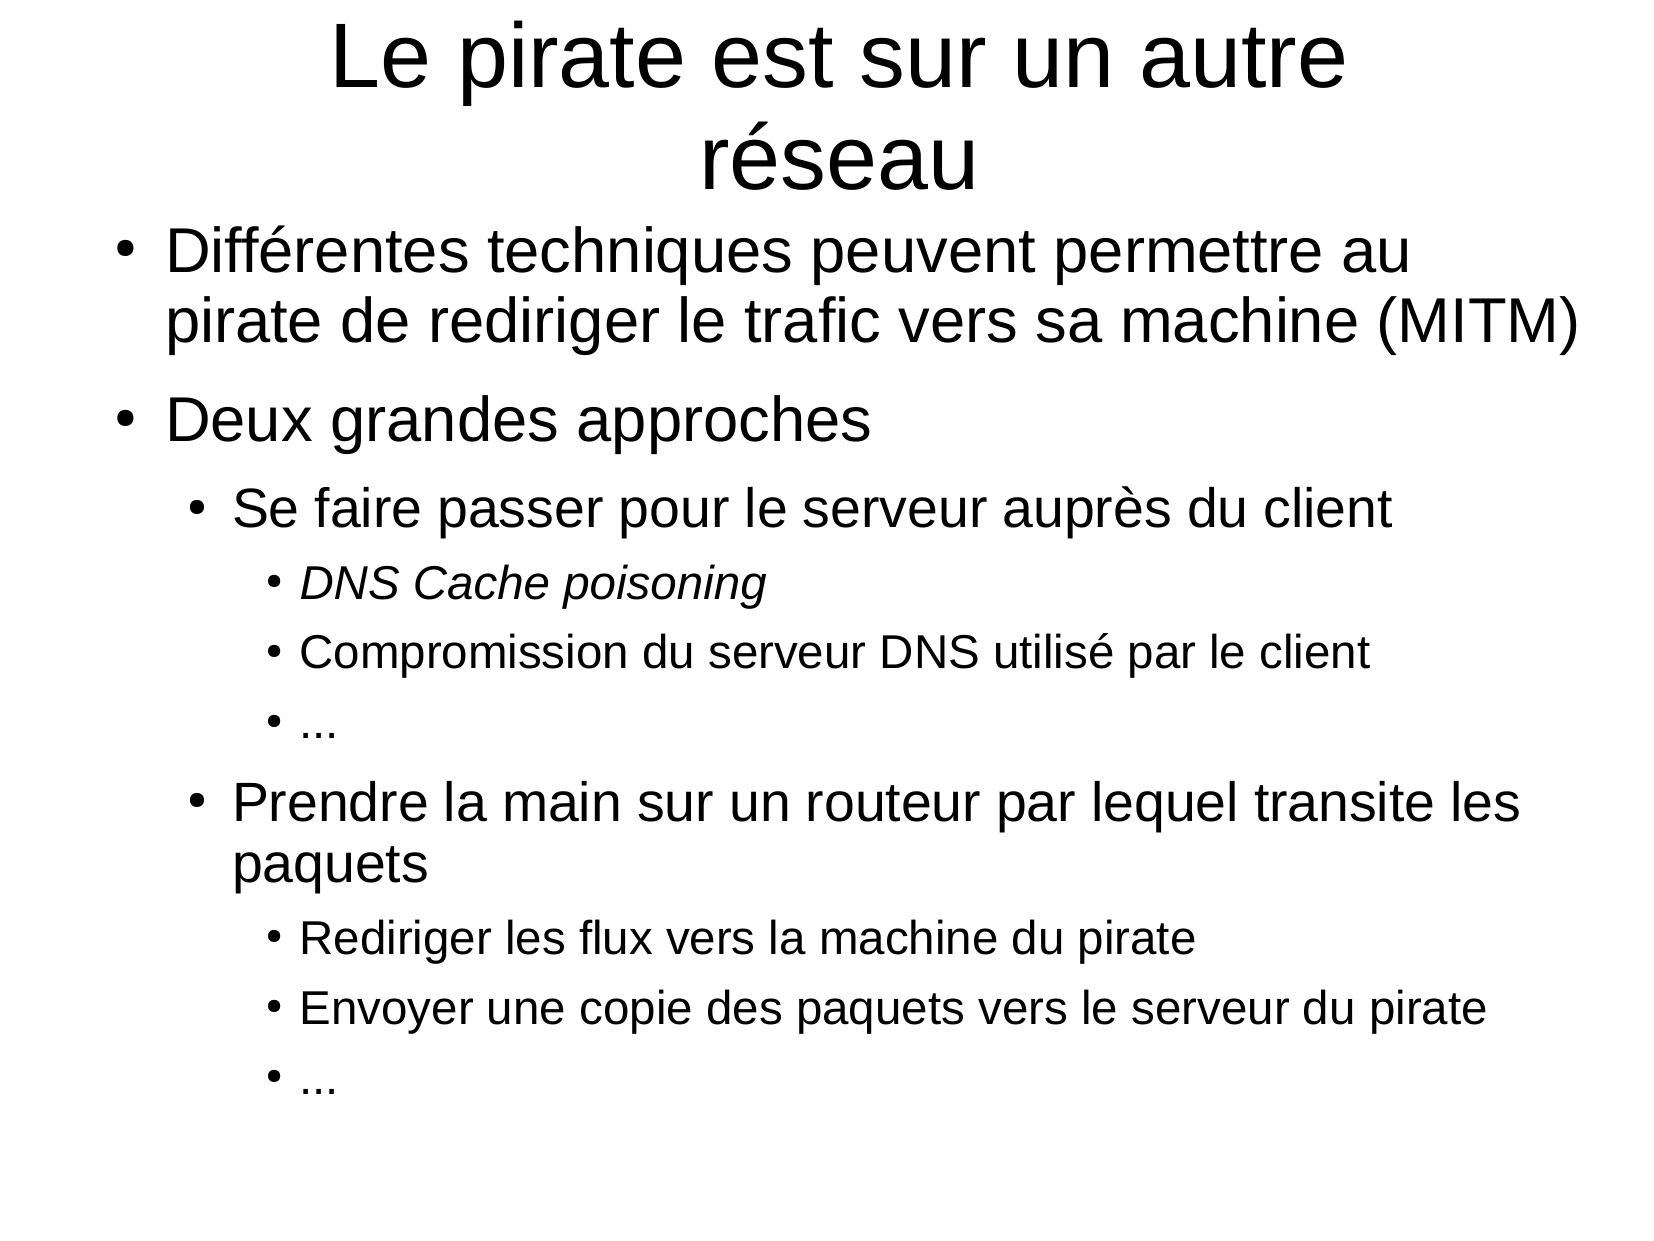

# Le pirate est sur un autre réseau
Différentes techniques peuvent permettre au pirate de rediriger le trafic vers sa machine (MITM)
Deux grandes approches
Se faire passer pour le serveur auprès du client
DNS Cache poisoning
Compromission du serveur DNS utilisé par le client
...
Prendre la main sur un routeur par lequel transite les paquets
Rediriger les flux vers la machine du pirate
Envoyer une copie des paquets vers le serveur du pirate
...